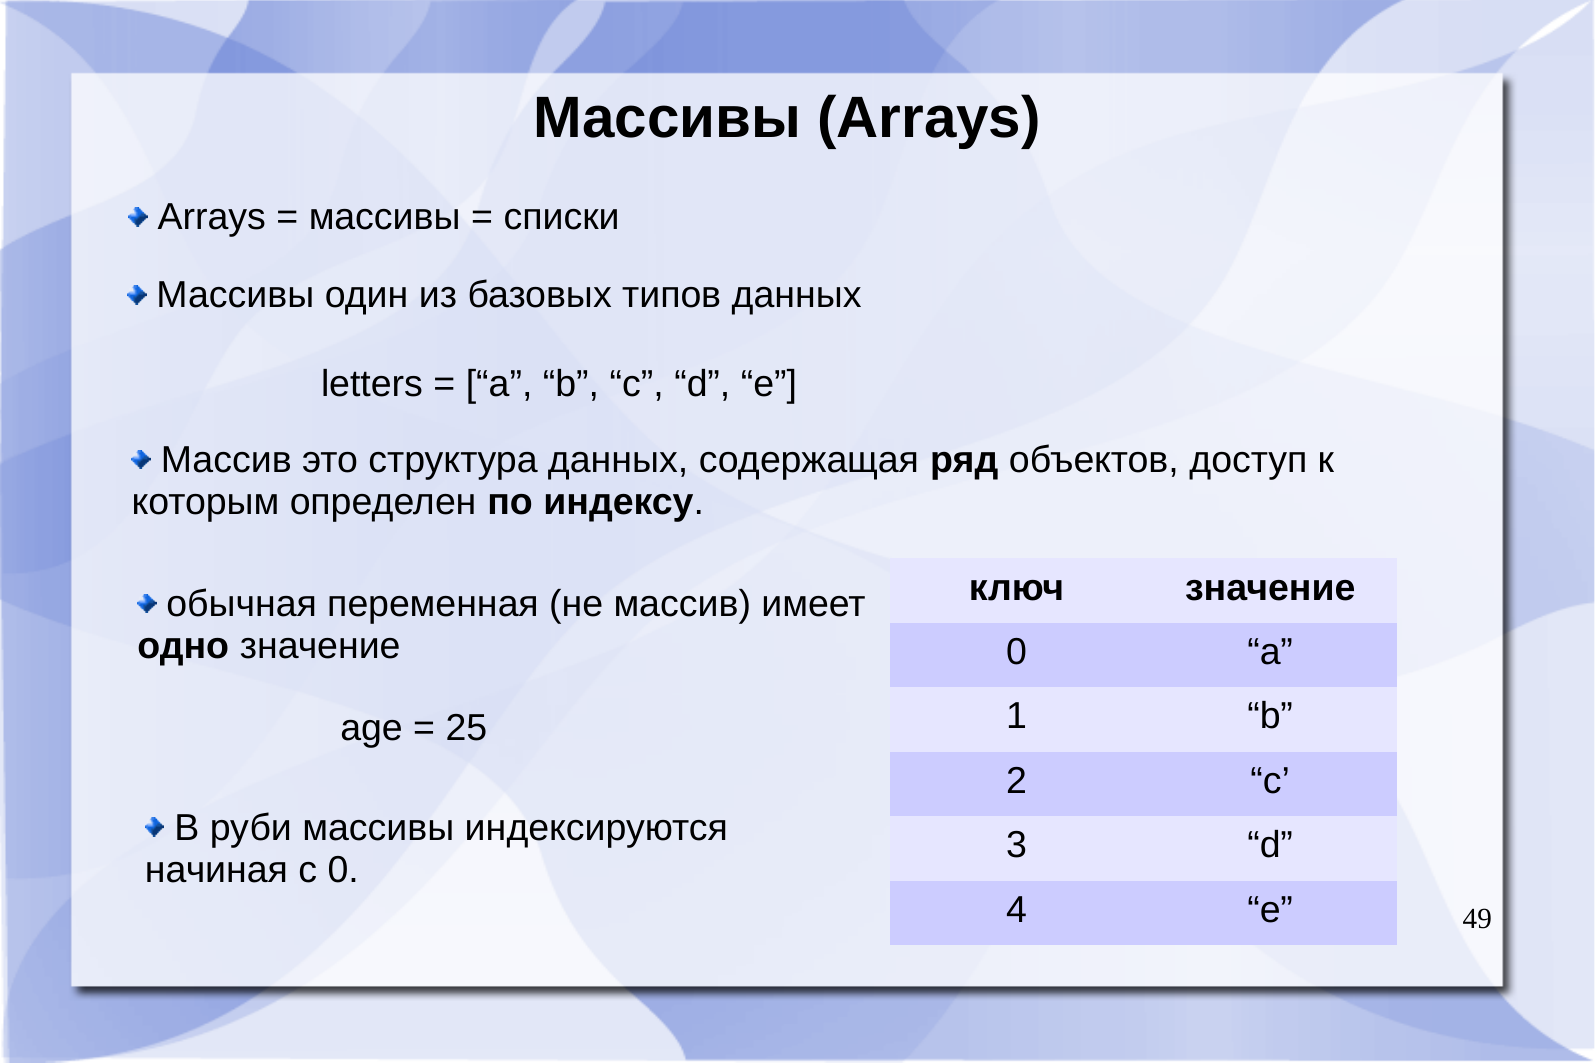

# Массивы (Arrays)
 Arrays = массивы = списки
 Массивы один из базовых типов данных
letters = [“a”, “b”, “c”, “d”, “e”]
 Массив это структура данных, содержащая ряд объектов, доступ к которым определен по индексу.
| ключ | значение |
| --- | --- |
| 0 | “a” |
| 1 | “b” |
| 2 | “c’ |
| 3 | “d” |
| 4 | “e” |
 обычная переменная (не массив) имеет
одно значение
age = 25
 В руби массивы индексируются начиная с 0.
49